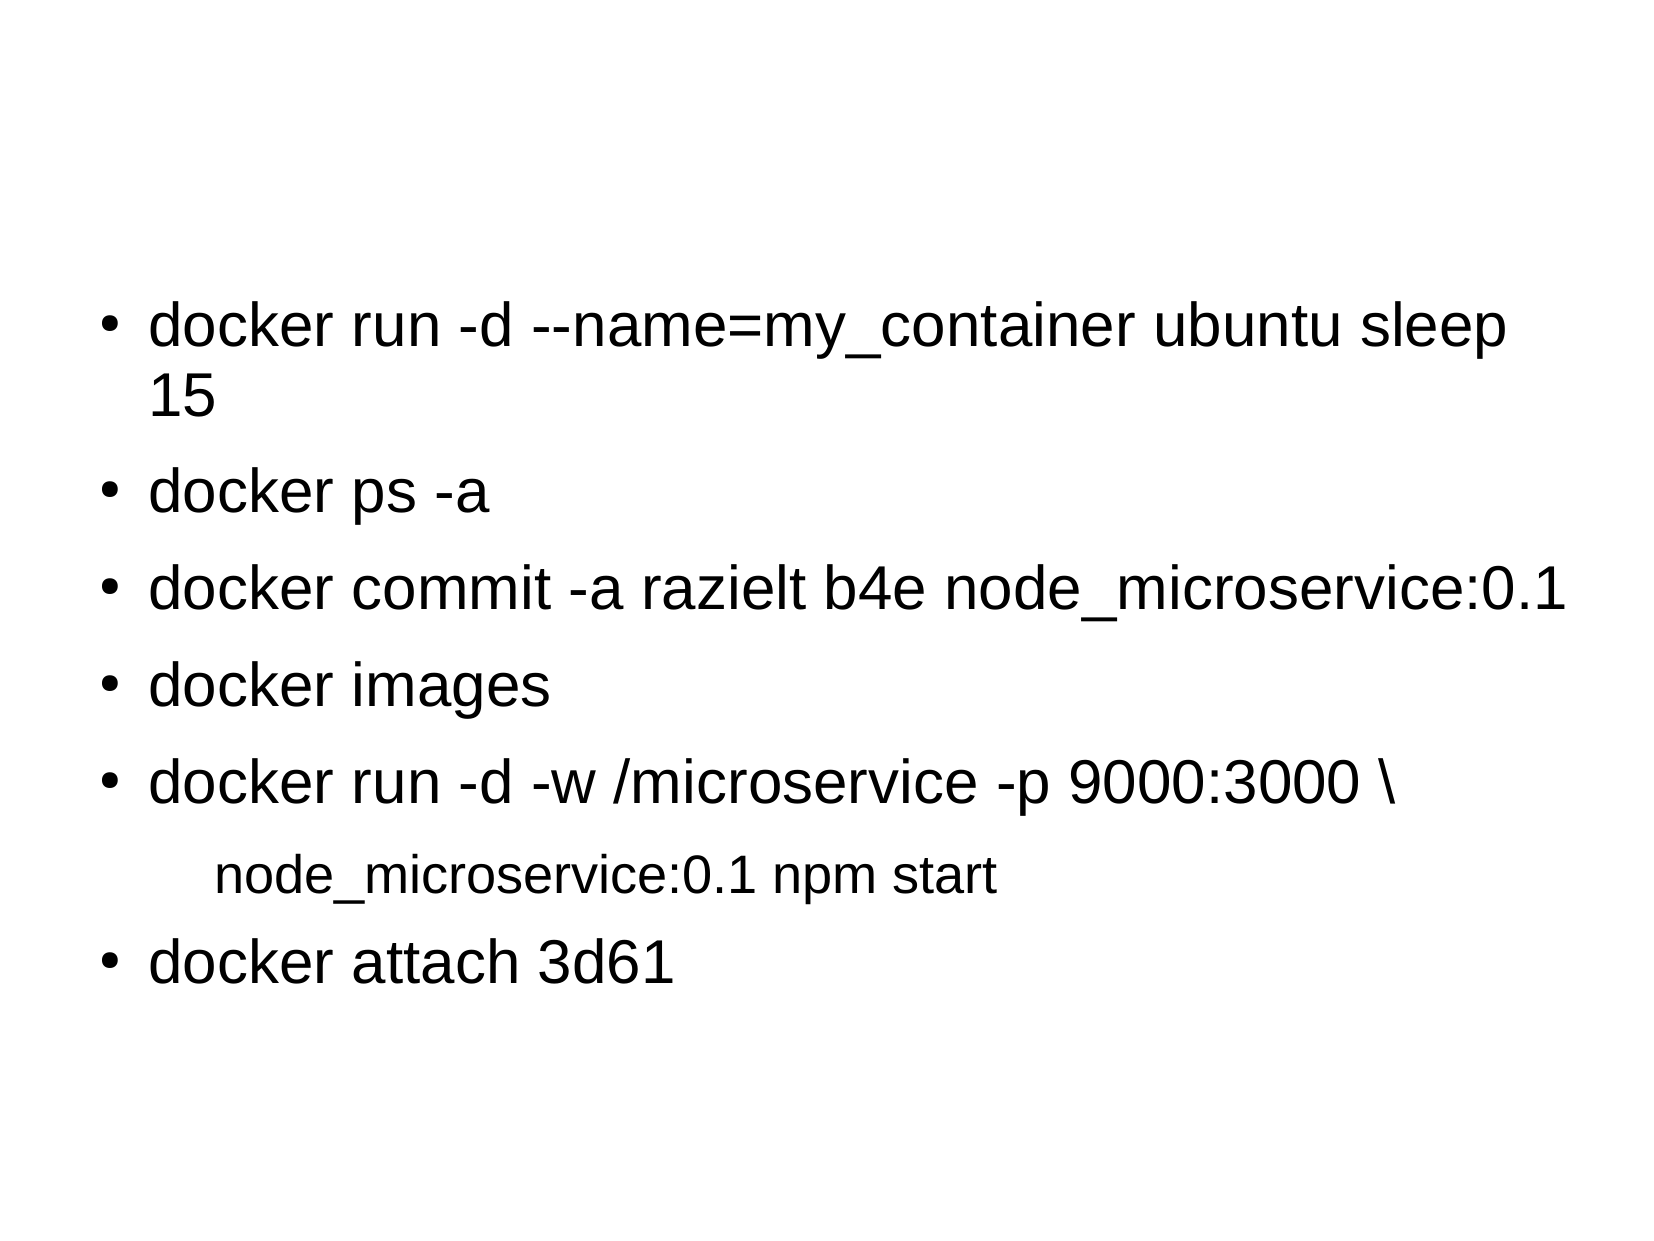

#
docker run -d --name=my_container ubuntu sleep 15
docker ps -a
docker commit -a razielt b4e node_microservice:0.1
docker images
docker run -d -w /microservice -p 9000:3000 \
node_microservice:0.1 npm start
docker attach 3d61